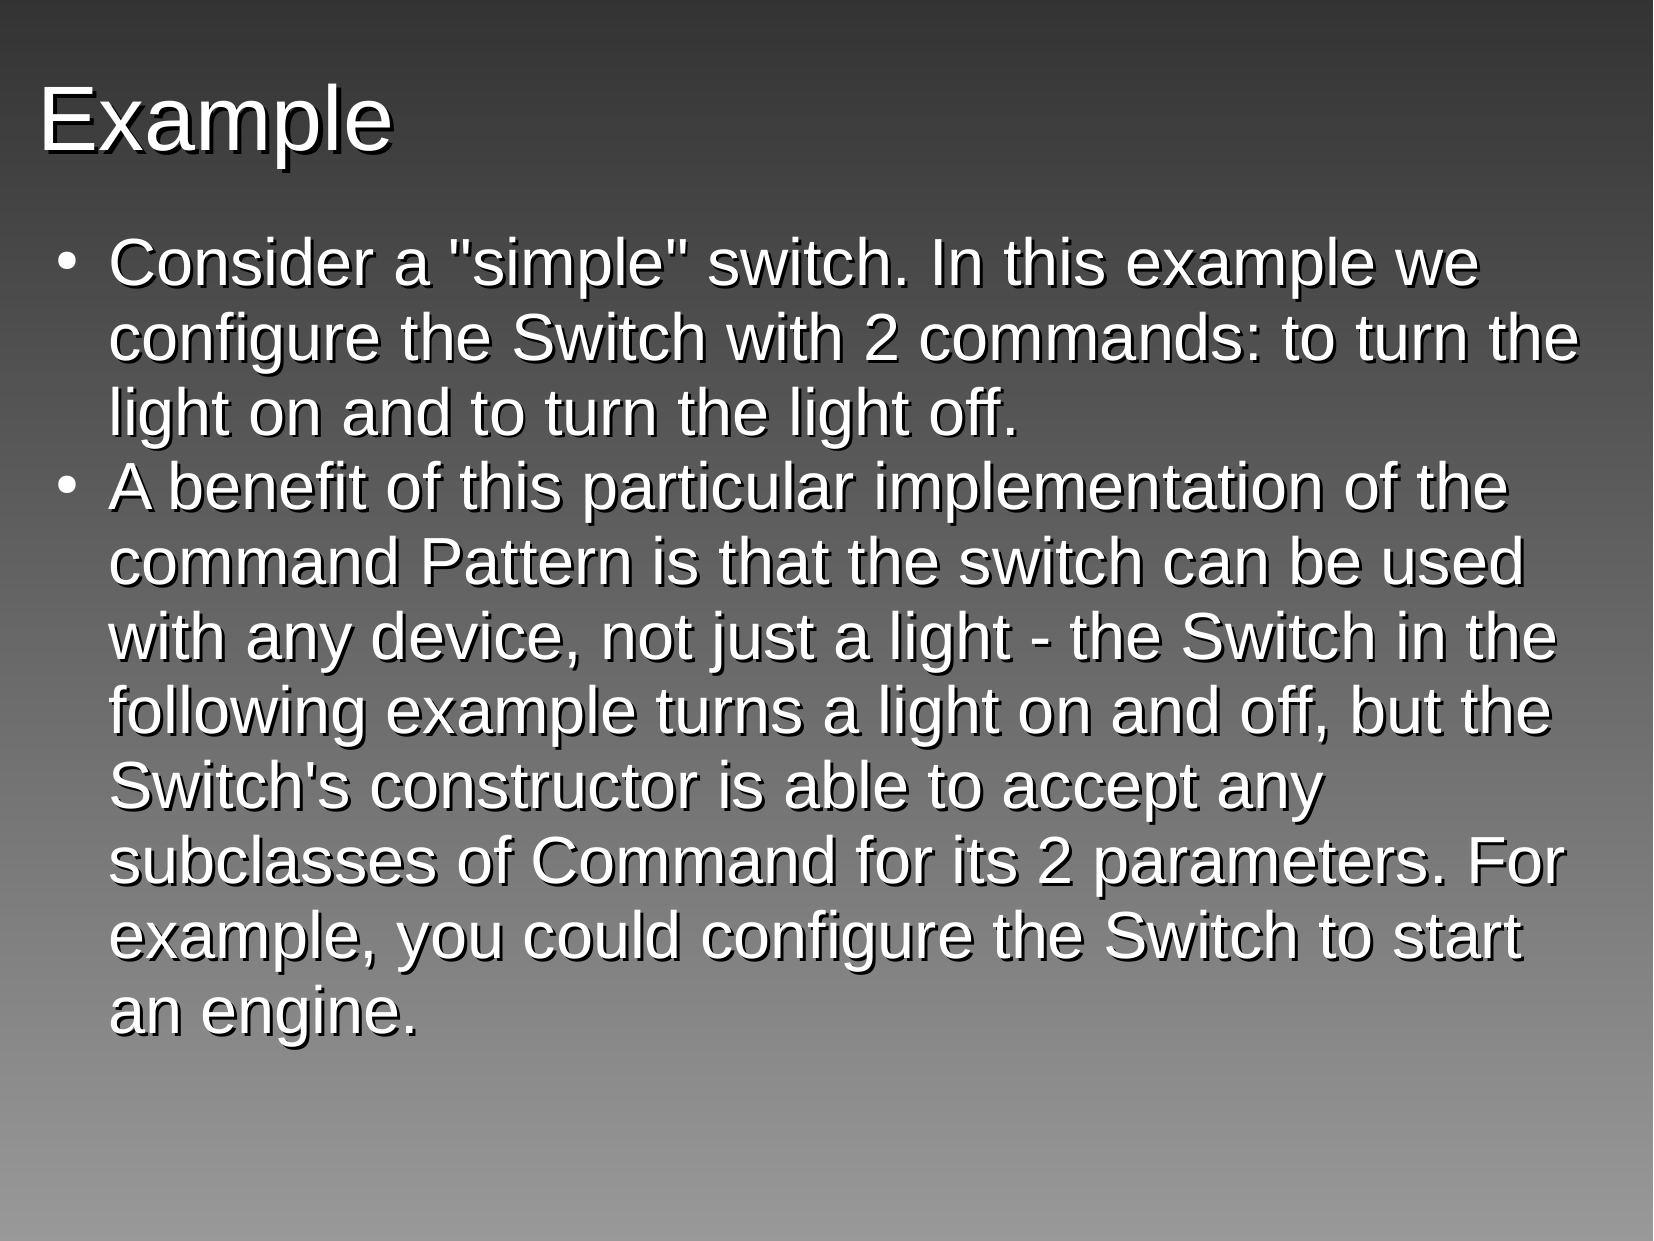

# Example
Consider a "simple" switch. In this example we configure the Switch with 2 commands: to turn the light on and to turn the light off.
A benefit of this particular implementation of the command Pattern is that the switch can be used with any device, not just a light - the Switch in the following example turns a light on and off, but the Switch's constructor is able to accept any subclasses of Command for its 2 parameters. For example, you could configure the Switch to start an engine.